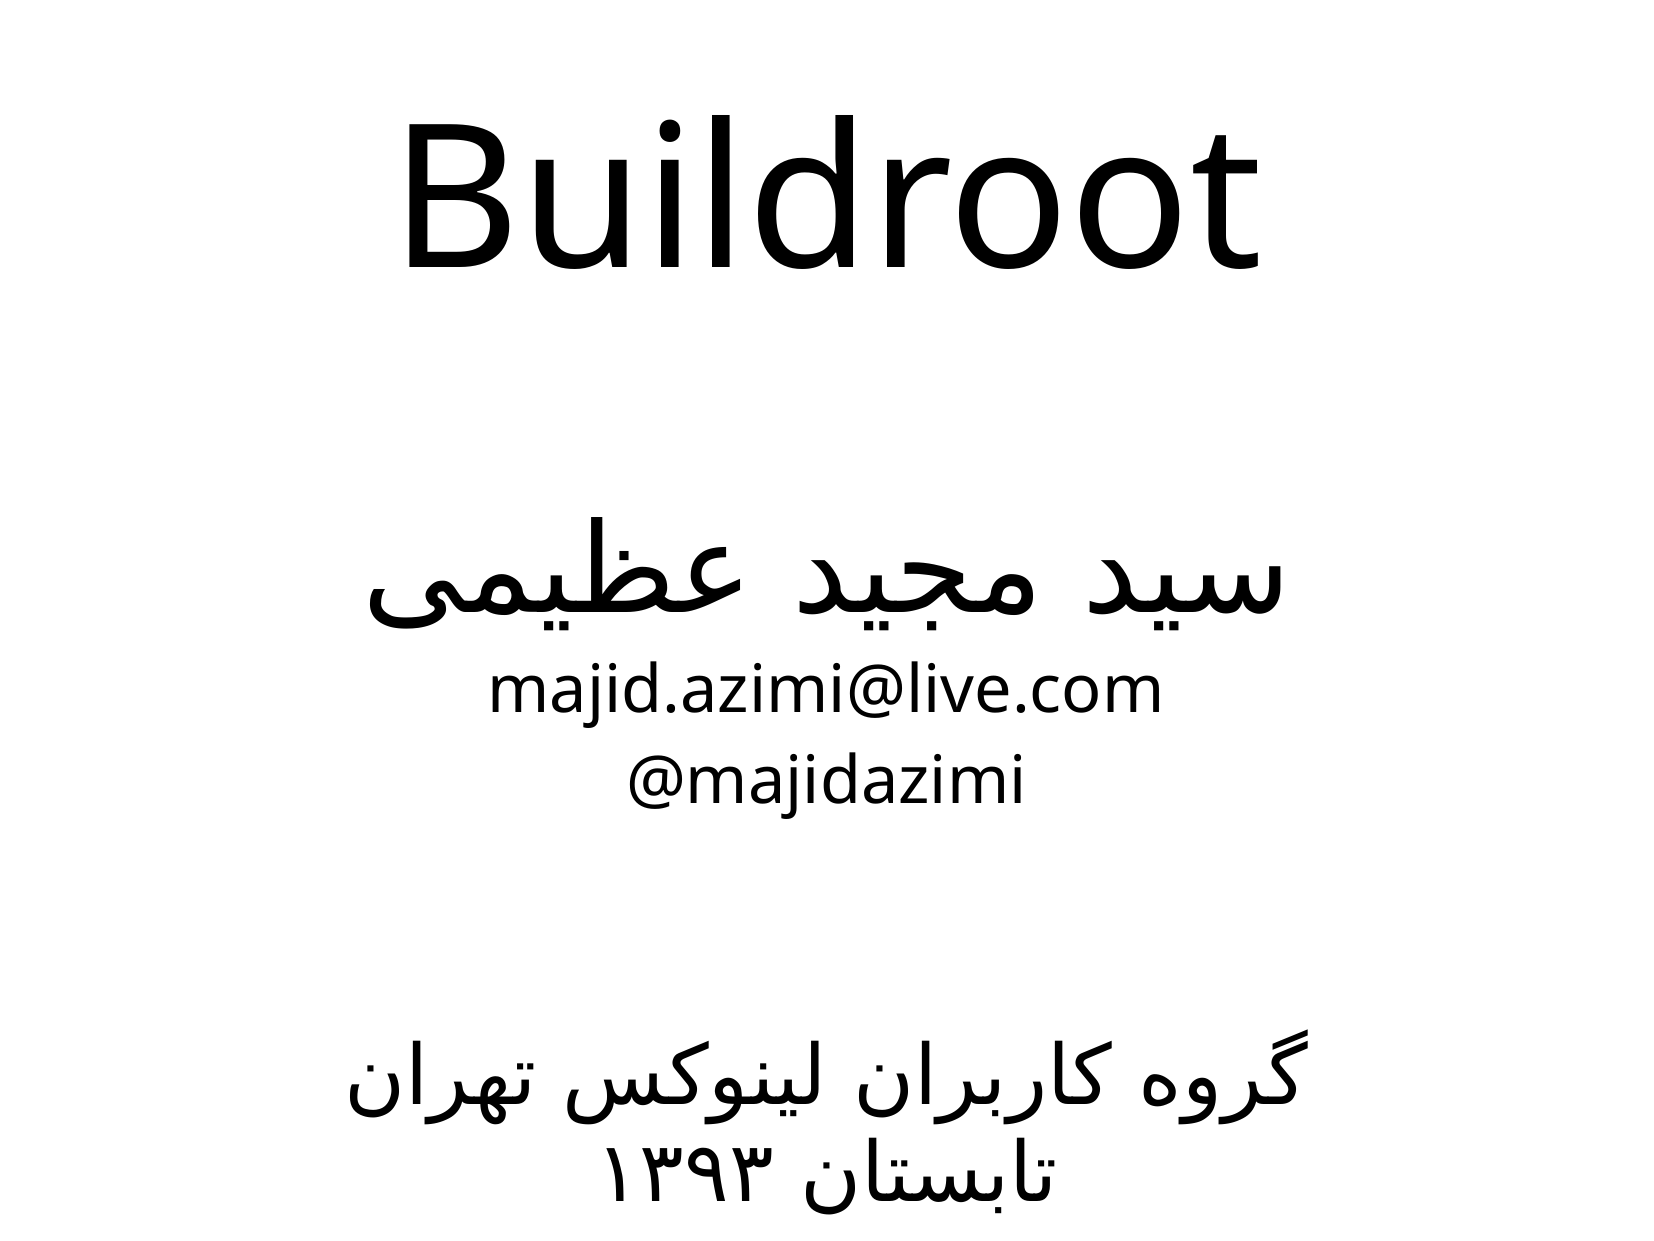

# Buildroot
سید مجید عظیمی
majid.azimi@live.com
@majidazimi
گروه کاربران لینوکس تهران
تابستان ۱۳۹۳